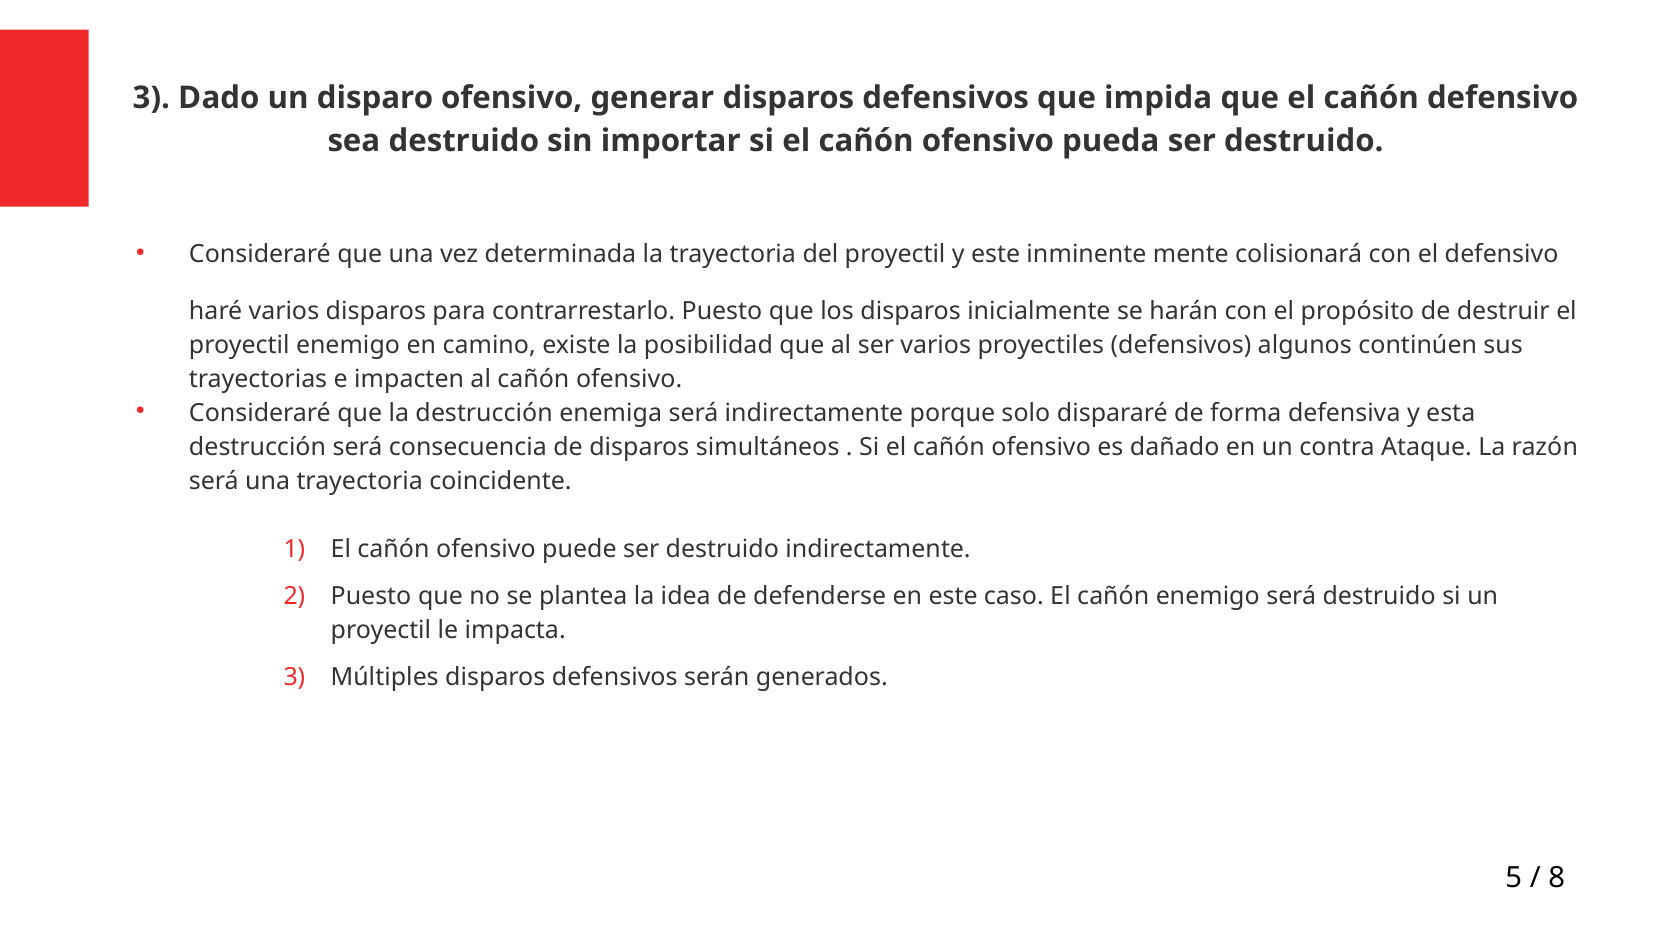

# 3). Dado un disparo ofensivo, generar disparos defensivos que impida que el cañón defensivo sea destruido sin importar si el cañón ofensivo pueda ser destruido.
Consideraré que una vez determinada la trayectoria del proyectil y este inminente mente colisionará con el defensivo
haré varios disparos para contrarrestarlo. Puesto que los disparos inicialmente se harán con el propósito de destruir el proyectil enemigo en camino, existe la posibilidad que al ser varios proyectiles (defensivos) algunos continúen sus trayectorias e impacten al cañón ofensivo.
Consideraré que la destrucción enemiga será indirectamente porque solo dispararé de forma defensiva y esta destrucción será consecuencia de disparos simultáneos . Si el cañón ofensivo es dañado en un contra Ataque. La razón será una trayectoria coincidente.
El cañón ofensivo puede ser destruido indirectamente.
Puesto que no se plantea la idea de defenderse en este caso. El cañón enemigo será destruido si un proyectil le impacta.
Múltiples disparos defensivos serán generados.
5